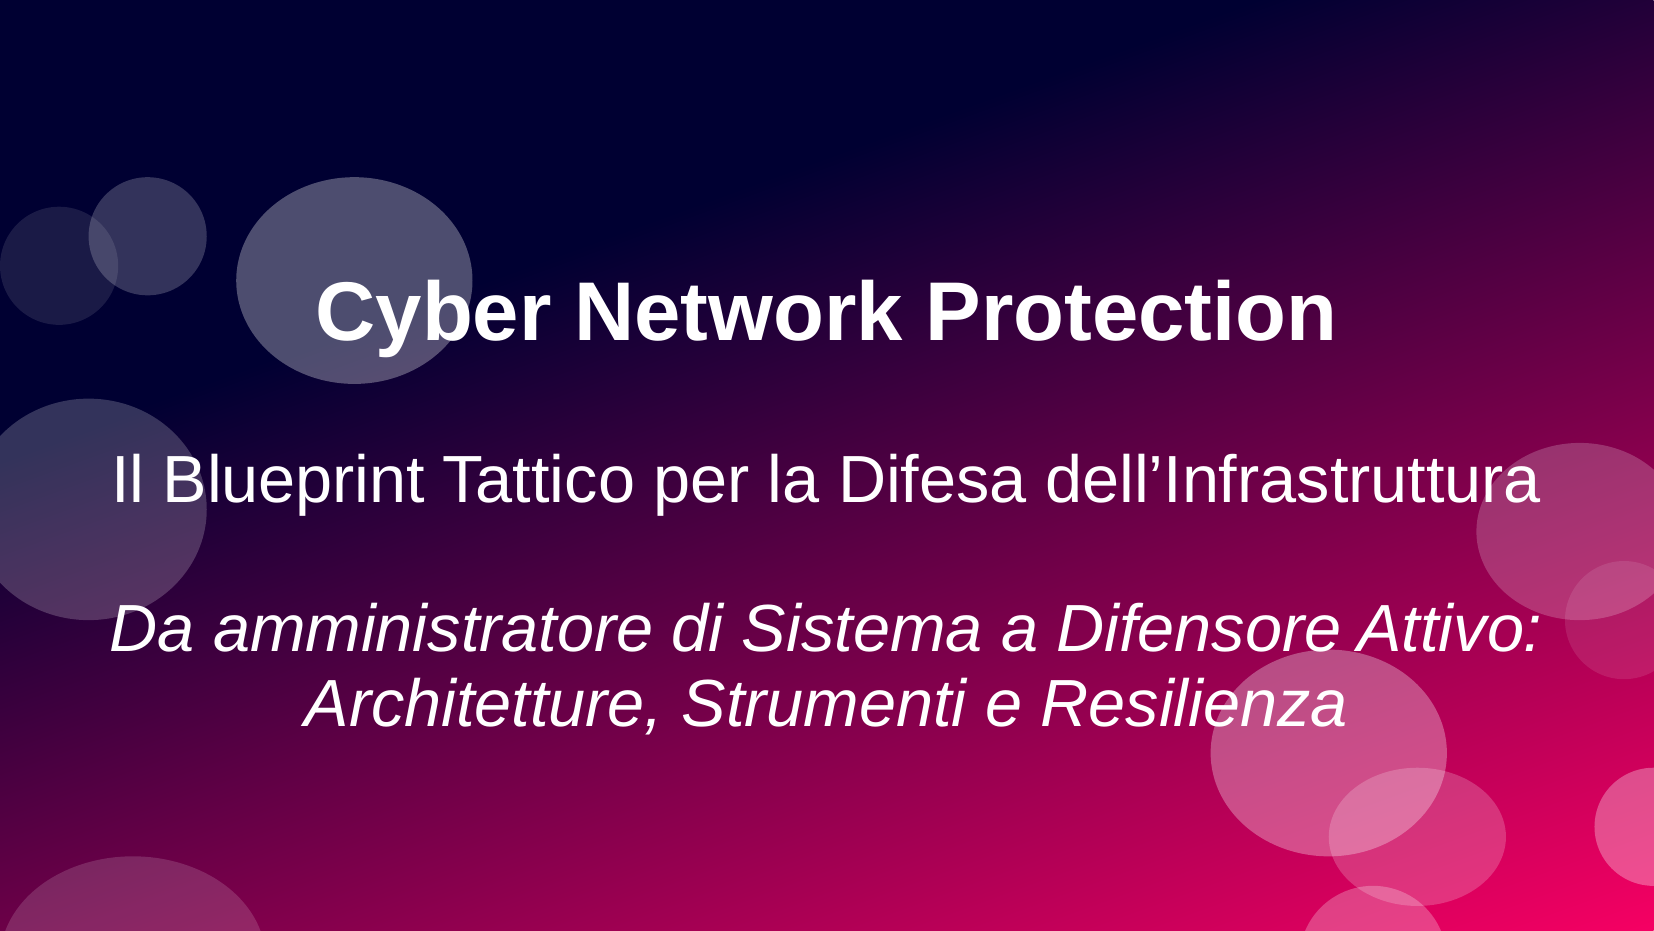

# Cyber Network Protection
Il Blueprint Tattico per la Difesa dell’Infrastruttura
Da amministratore di Sistema a Difensore Attivo: Architetture, Strumenti e Resilienza